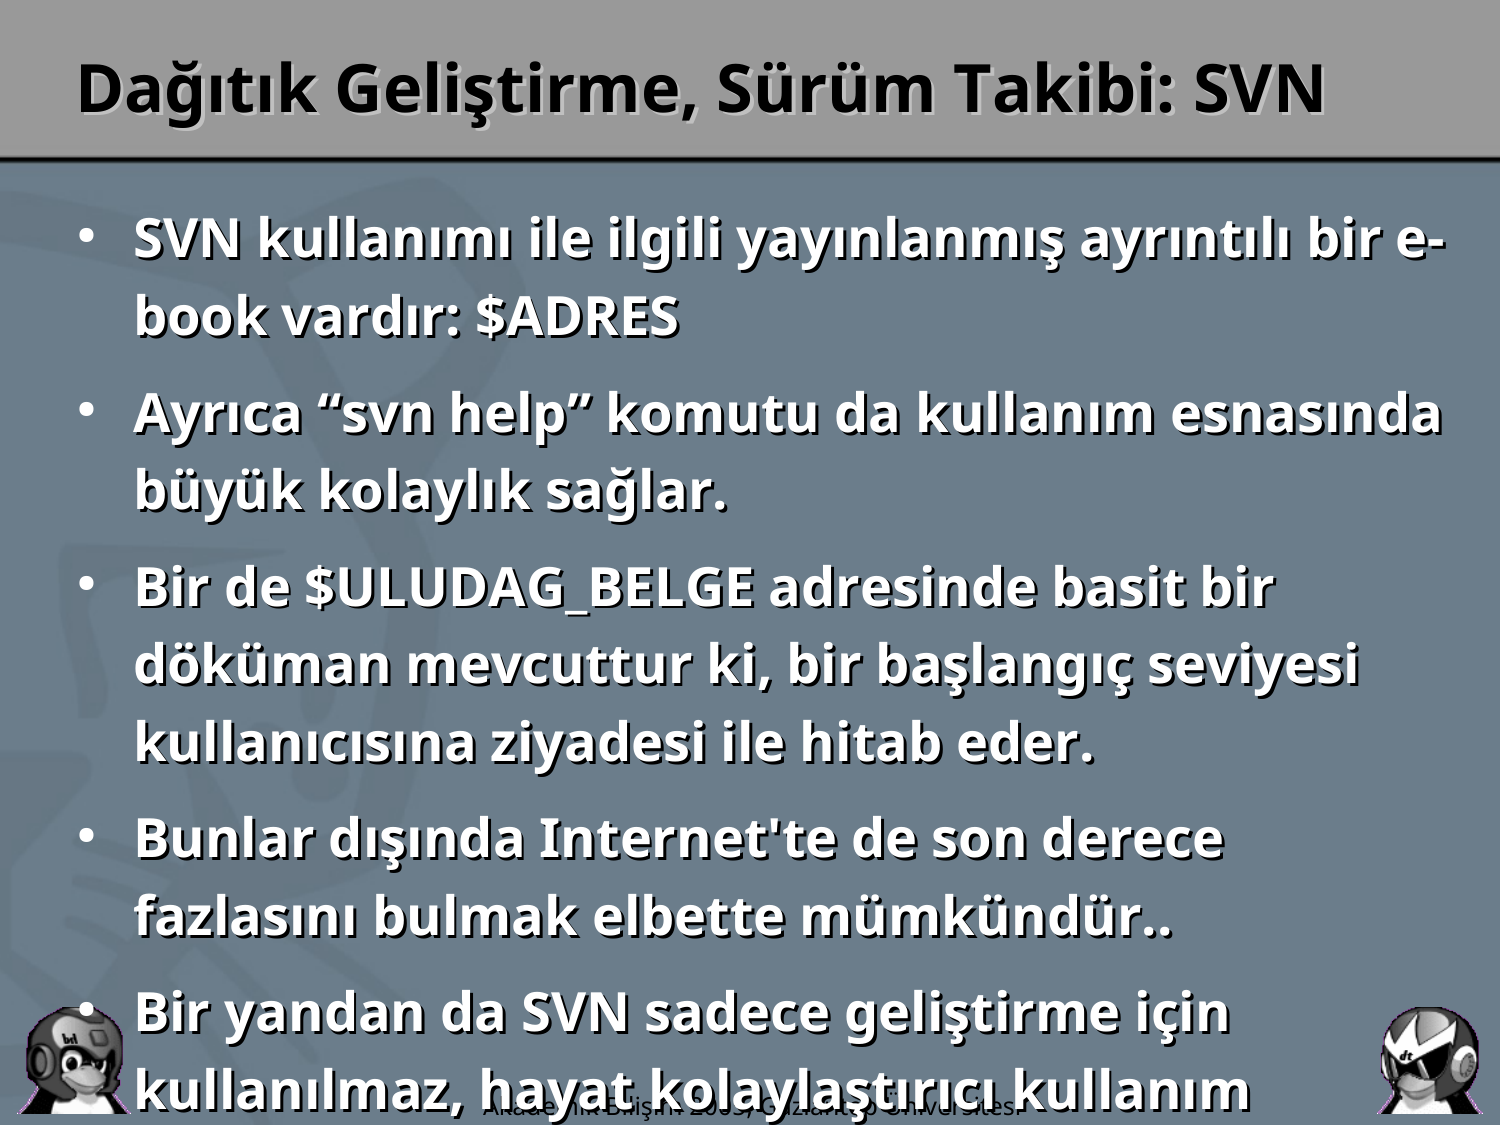

Dağıtık Geliştirme, Sürüm Takibi: SVN
# SVN kullanımı ile ilgili yayınlanmış ayrıntılı bir e-book vardır: $ADRES
Ayrıca “svn help” komutu da kullanım esnasında büyük kolaylık sağlar.
Bir de $ULUDAG_BELGE adresinde basit bir döküman mevcuttur ki, bir başlangıç seviyesi kullanıcısına ziyadesi ile hitab eder.
Bunlar dışında Internet'te de son derece fazlasını bulmak elbette mümkündür..
Bir yandan da SVN sadece geliştirme için kullanılmaz, hayat kolaylaştırıcı kullanım alanları bulmak mümkündür ;)